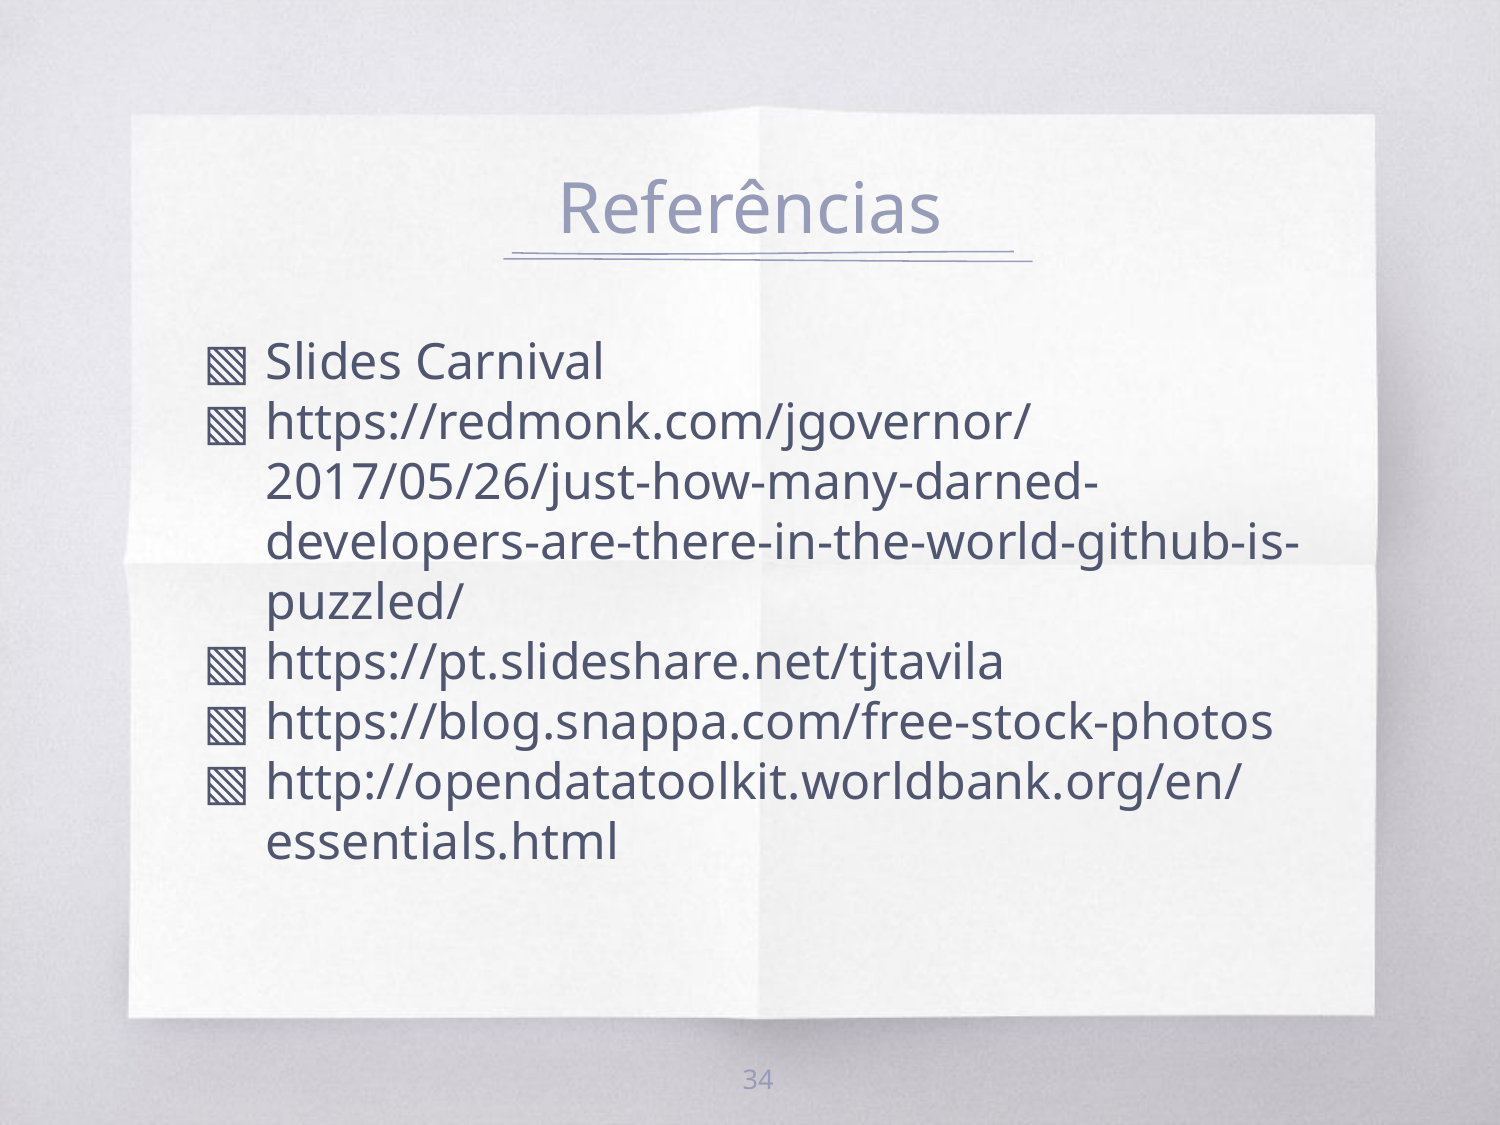

# Referências
Slides Carnival
https://redmonk.com/jgovernor/2017/05/26/just-how-many-darned-developers-are-there-in-the-world-github-is-puzzled/
https://pt.slideshare.net/tjtavila
https://blog.snappa.com/free-stock-photos
http://opendatatoolkit.worldbank.org/en/essentials.html